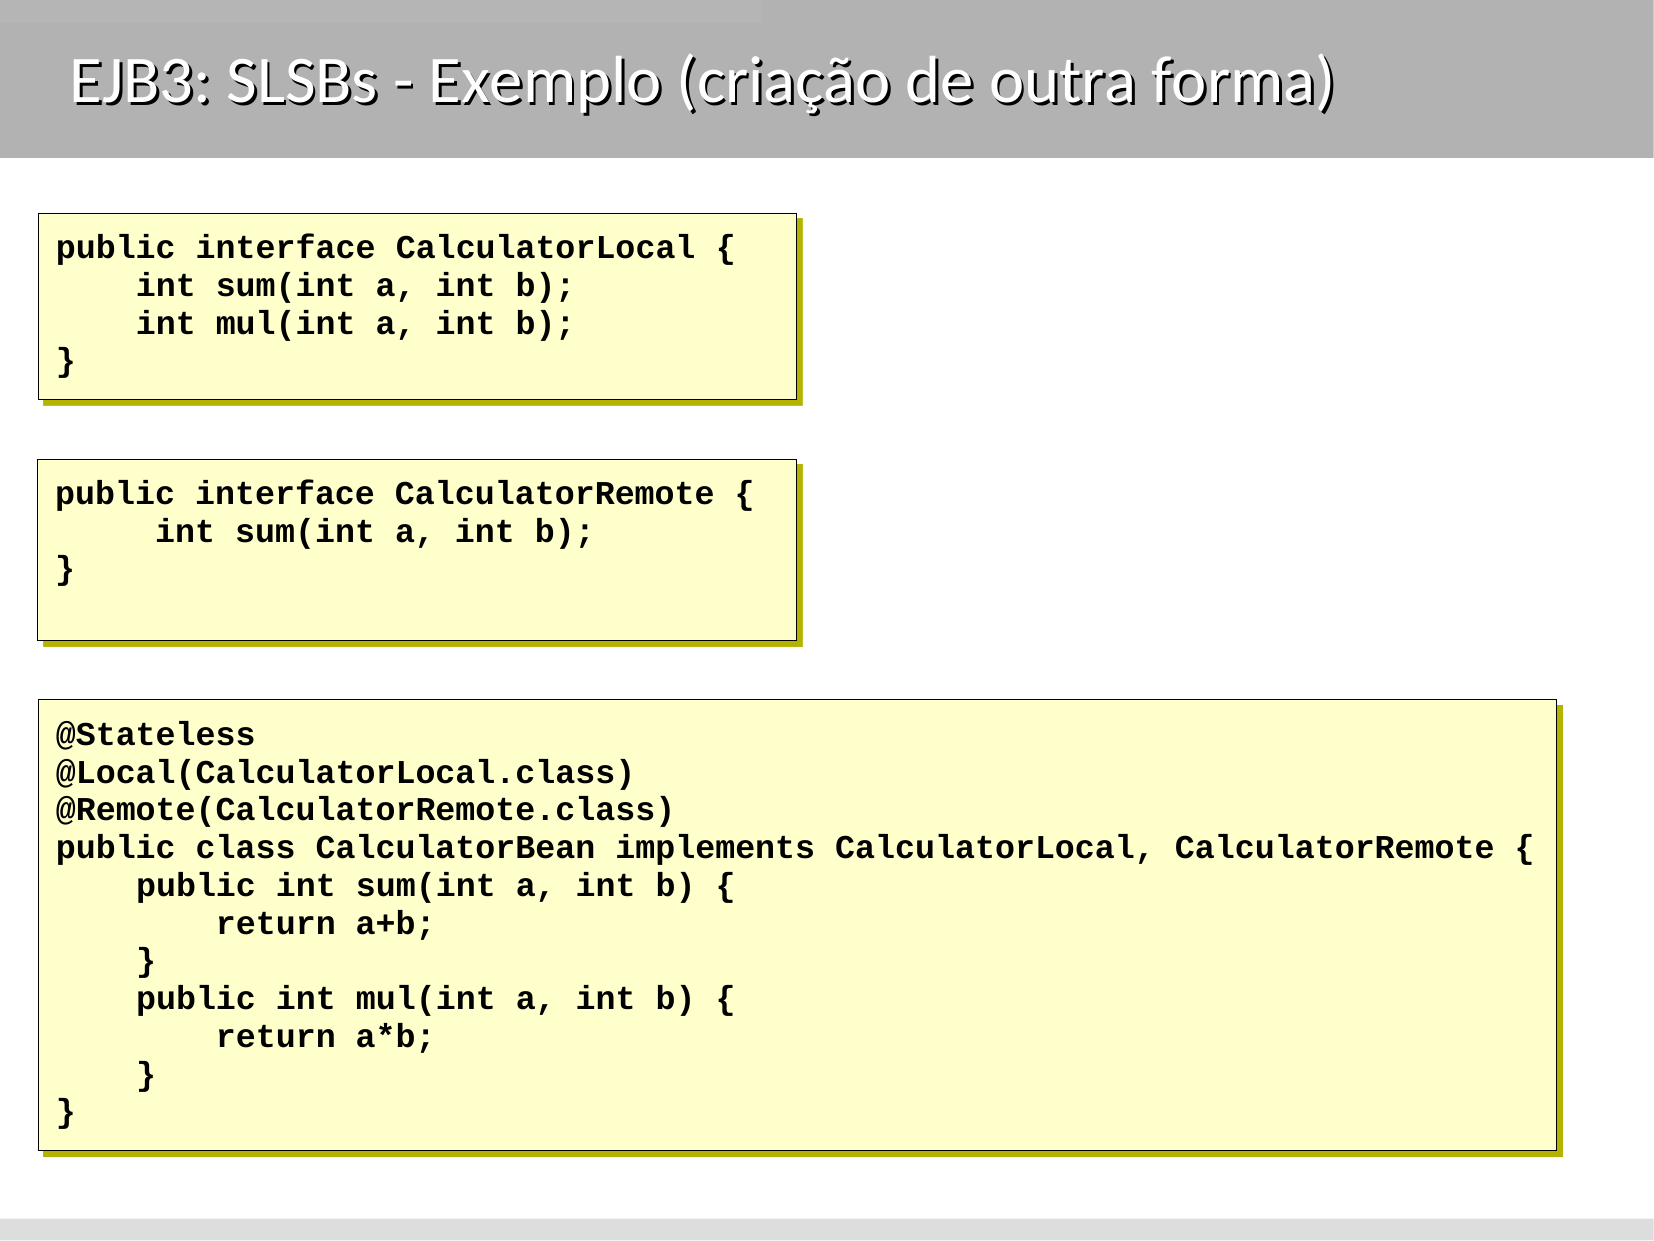

# EJB3: SLSBs - Exemplo (criação de outra forma)
public interface CalculatorLocal {
 int sum(int a, int b);
 int mul(int a, int b);
}
public interface CalculatorRemote {
 int sum(int a, int b);
}
@Stateless
@Local(CalculatorLocal.class)
@Remote(CalculatorRemote.class)
public class CalculatorBean implements CalculatorLocal, CalculatorRemote {
 public int sum(int a, int b) {
 return a+b;
 }
 public int mul(int a, int b) {
 return a*b;
 }
}